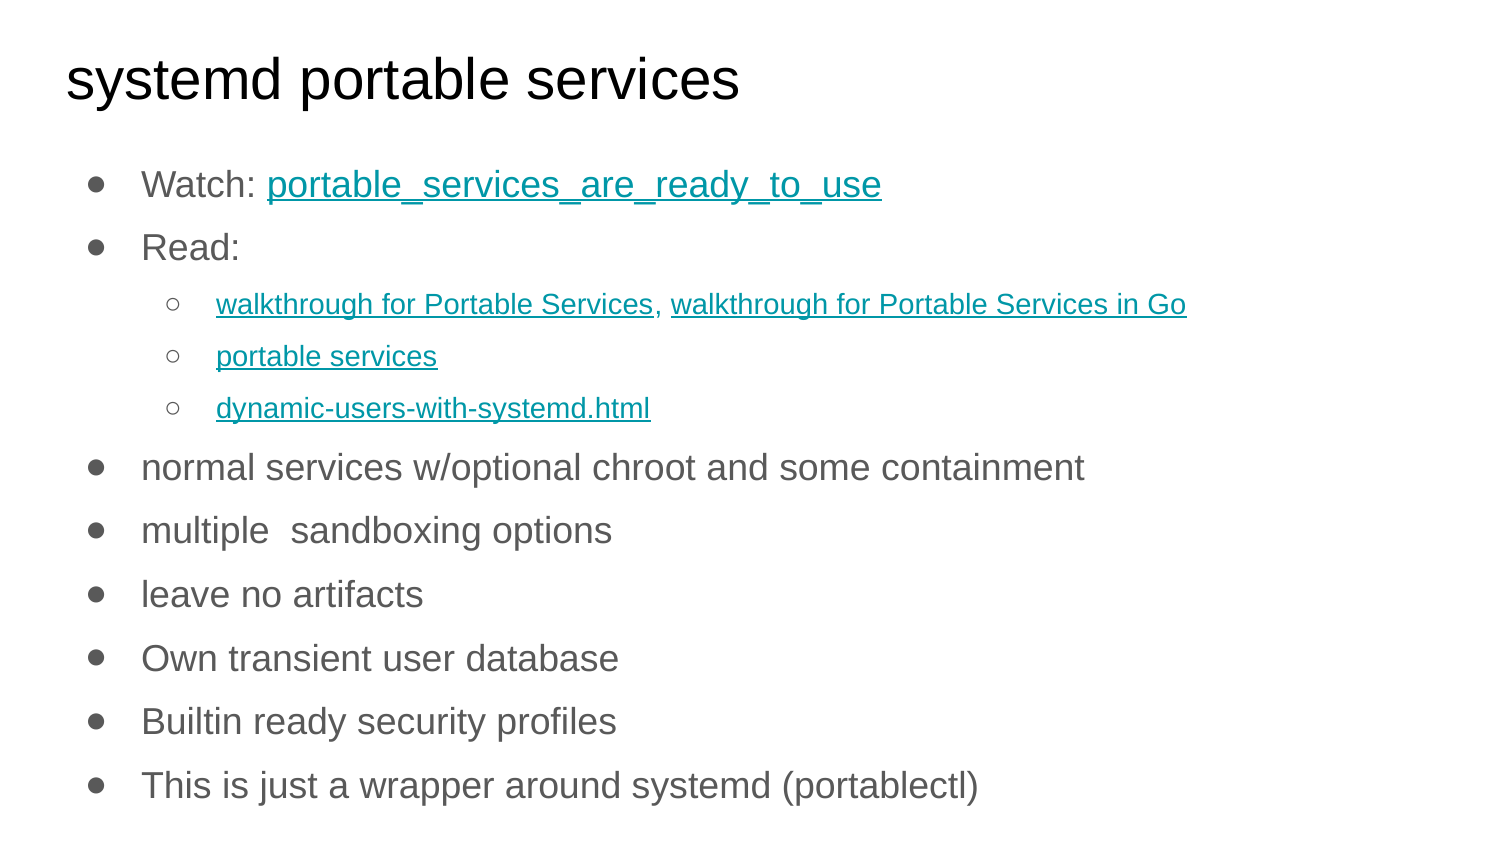

# systemd portable services
Watch: portable_services_are_ready_to_use
Read:
walkthrough for Portable Services, walkthrough for Portable Services in Go
portable services
dynamic-users-with-systemd.html
normal services w/optional chroot and some containment
multiple sandboxing options
leave no artifacts
Own transient user database
Builtin ready security profiles
This is just a wrapper around systemd (portablectl)